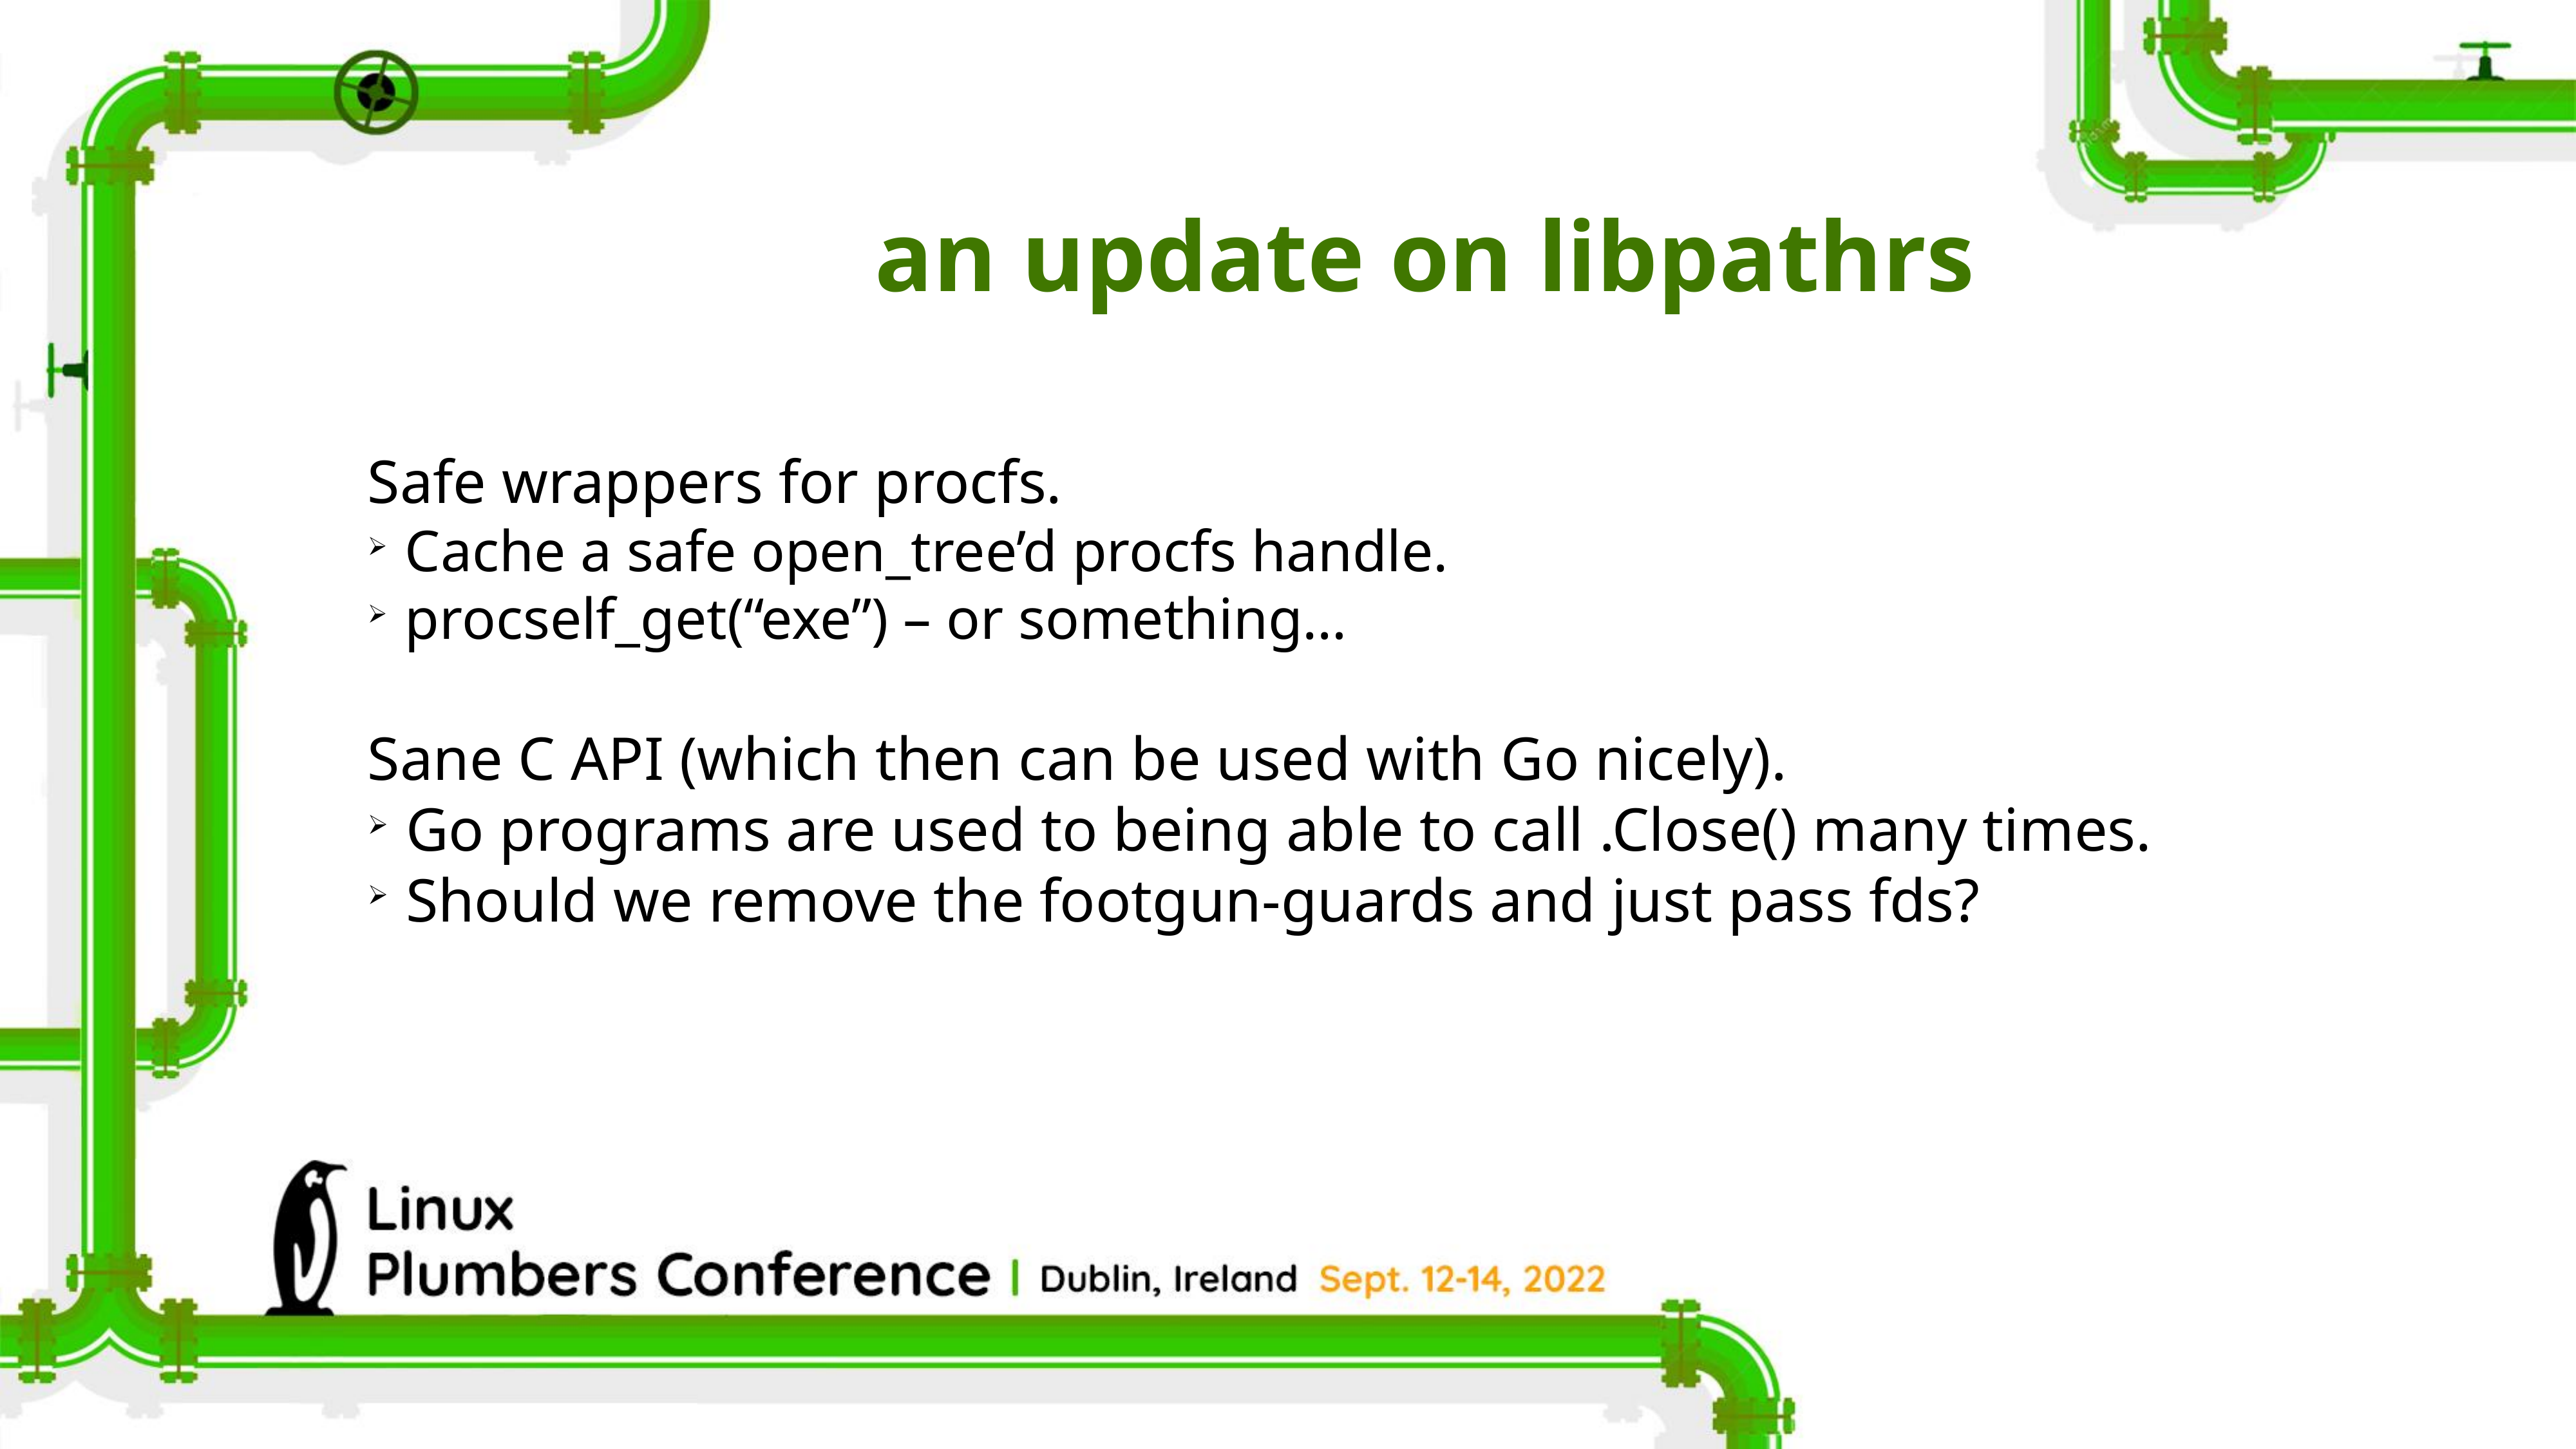

an update on libpathrs
Safe wrappers for procfs.
 Cache a safe open_tree’d procfs handle.
 procself_get(“exe”) – or something…
Sane C API (which then can be used with Go nicely).
 Go programs are used to being able to call .Close() many times.
 Should we remove the footgun-guards and just pass fds?